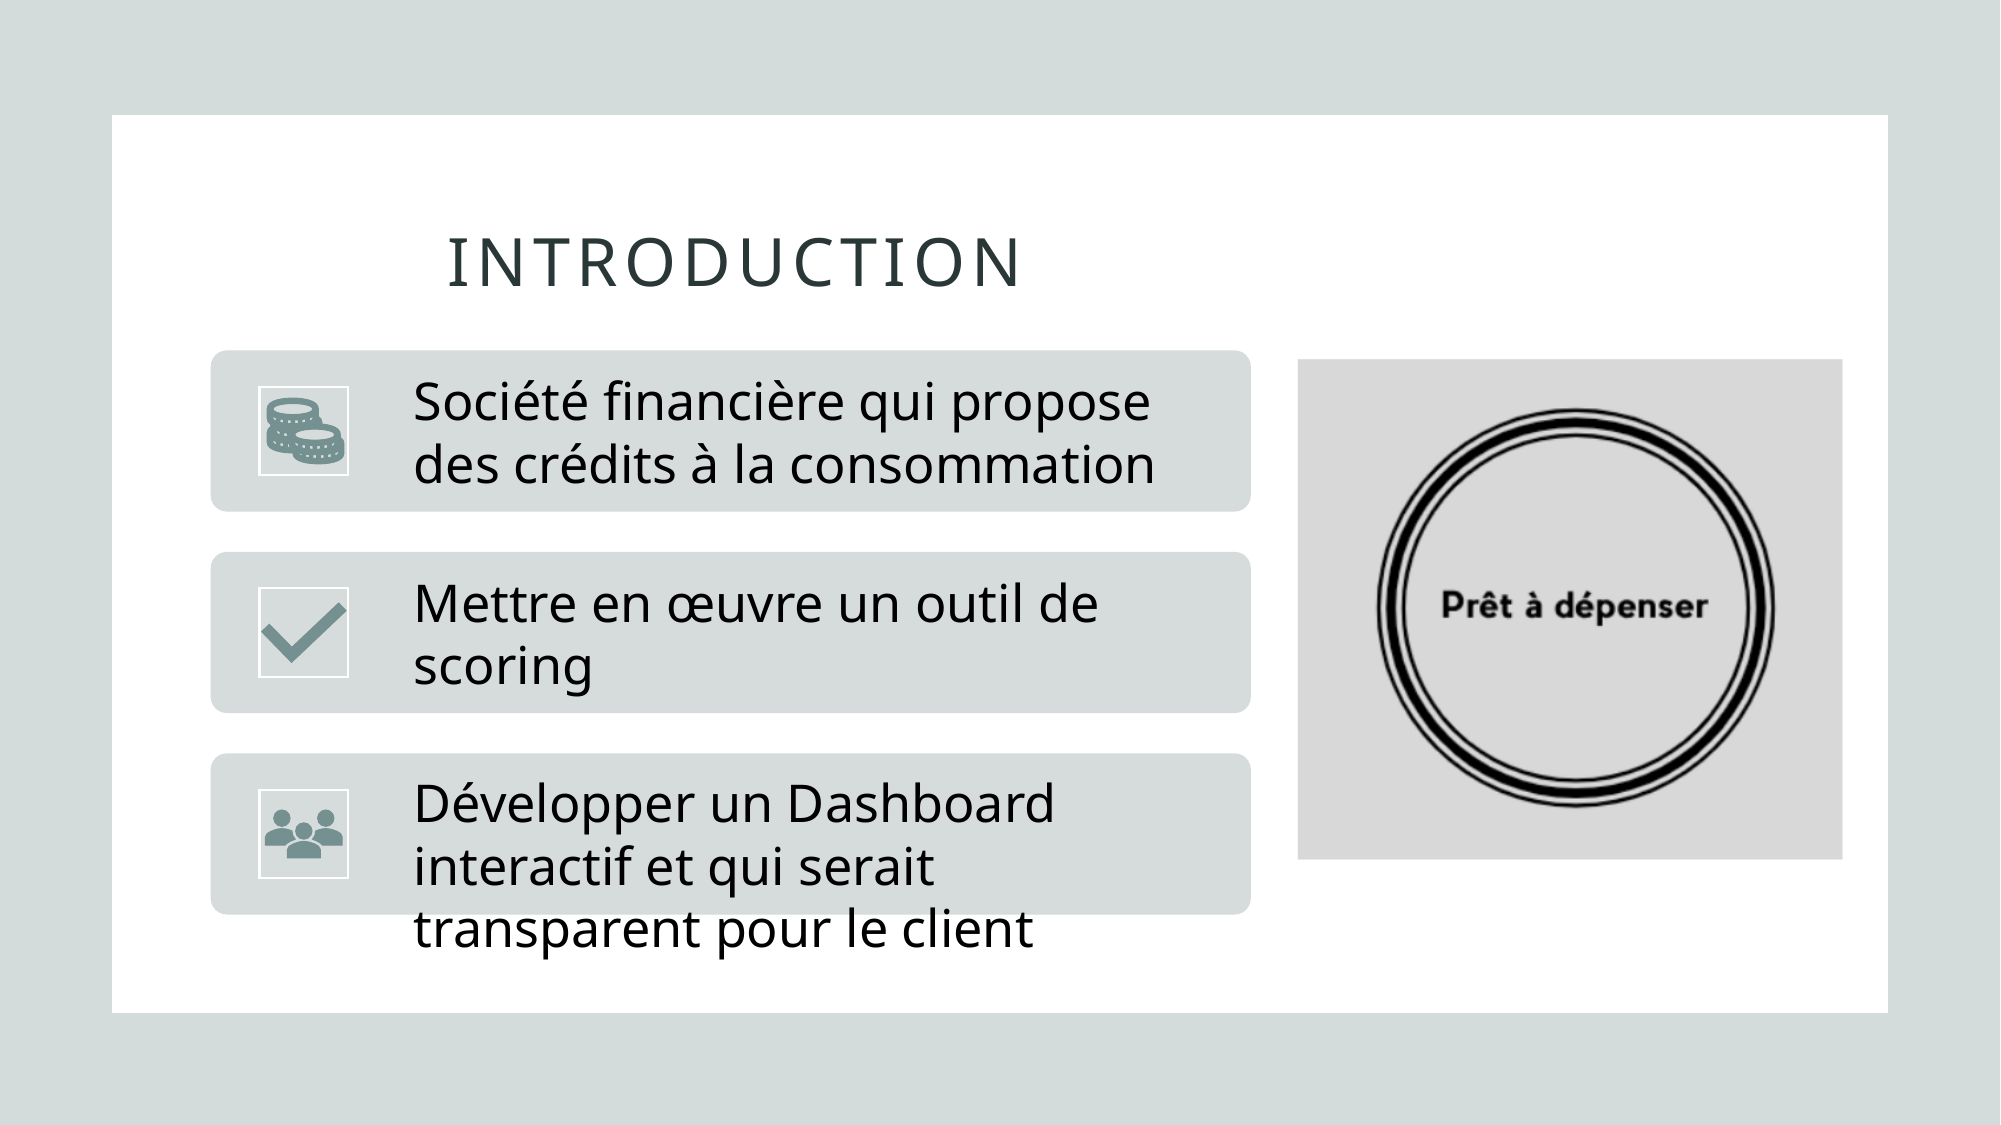

# Introduction
Société financière qui propose des crédits à la consommation
Mettre en œuvre un outil de scoring
Développer un Dashboard interactif et qui serait transparent pour le client